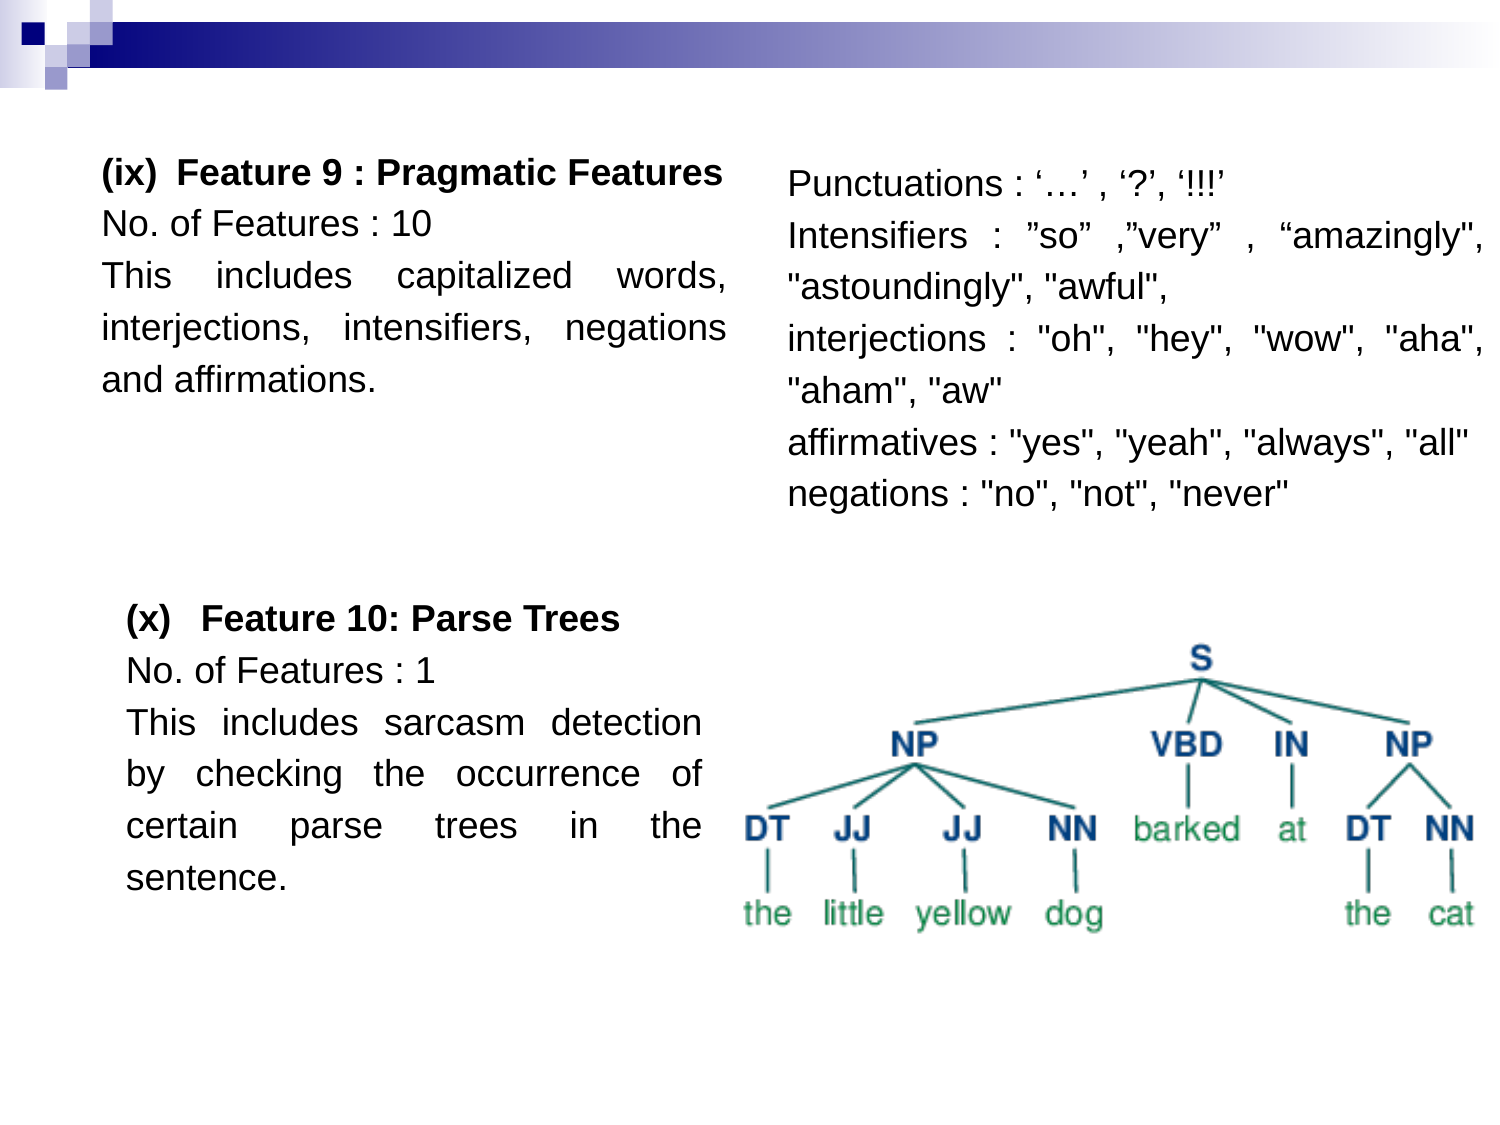

Punctuations : ‘…’ , ‘?’, ‘!!!’
Intensifiers : ”so” ,”very” , “amazingly", "astoundingly", "awful",
interjections : "oh", "hey", "wow", "aha", "aham", "aw"
affirmatives : "yes", "yeah", "always", "all"
negations : "no", "not", "never"
(ix)	Feature 9 : Pragmatic Features
No. of Features : 10
This includes capitalized words, interjections, intensifiers, negations and affirmations.
(x)	Feature 10: Parse Trees
No. of Features : 1
This includes sarcasm detection by checking the occurrence of certain parse trees in the sentence.